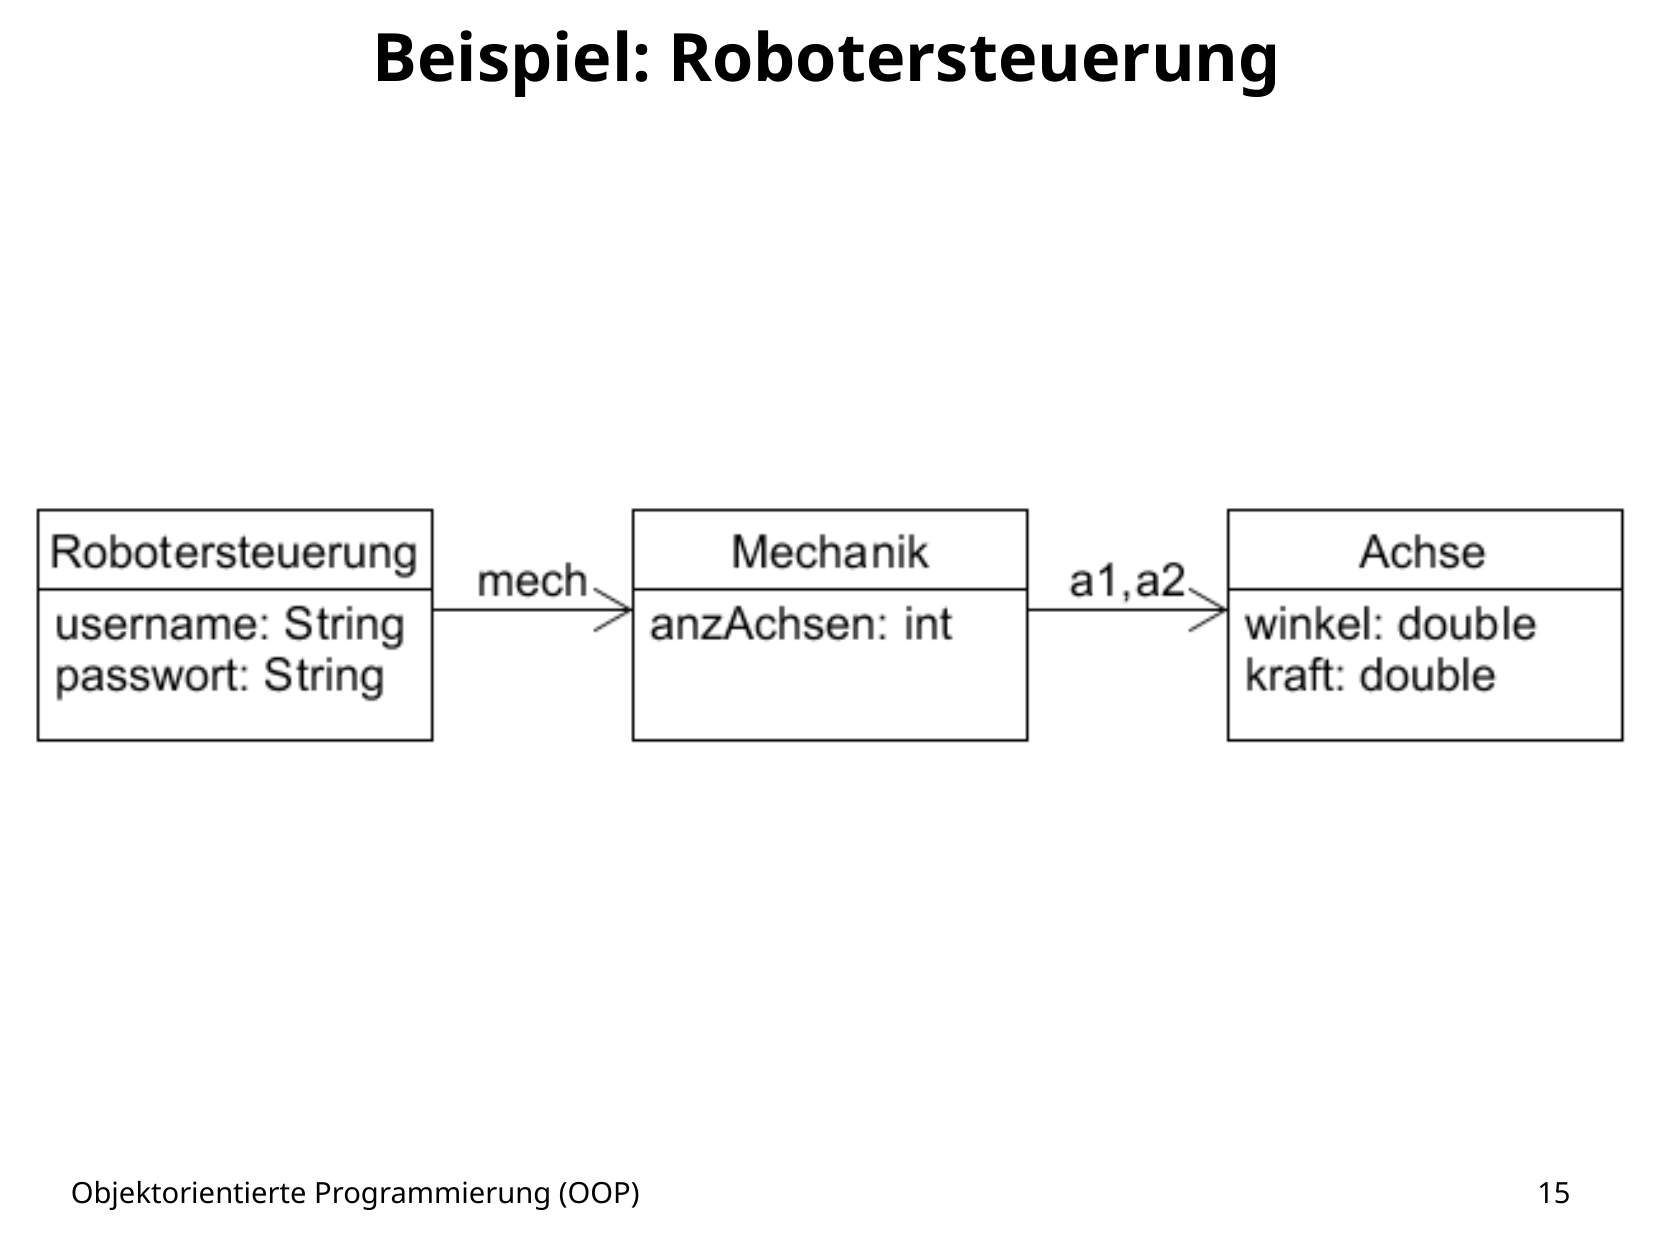

# Beispiel: Robotersteuerung
Objektorientierte Programmierung (OOP)
15